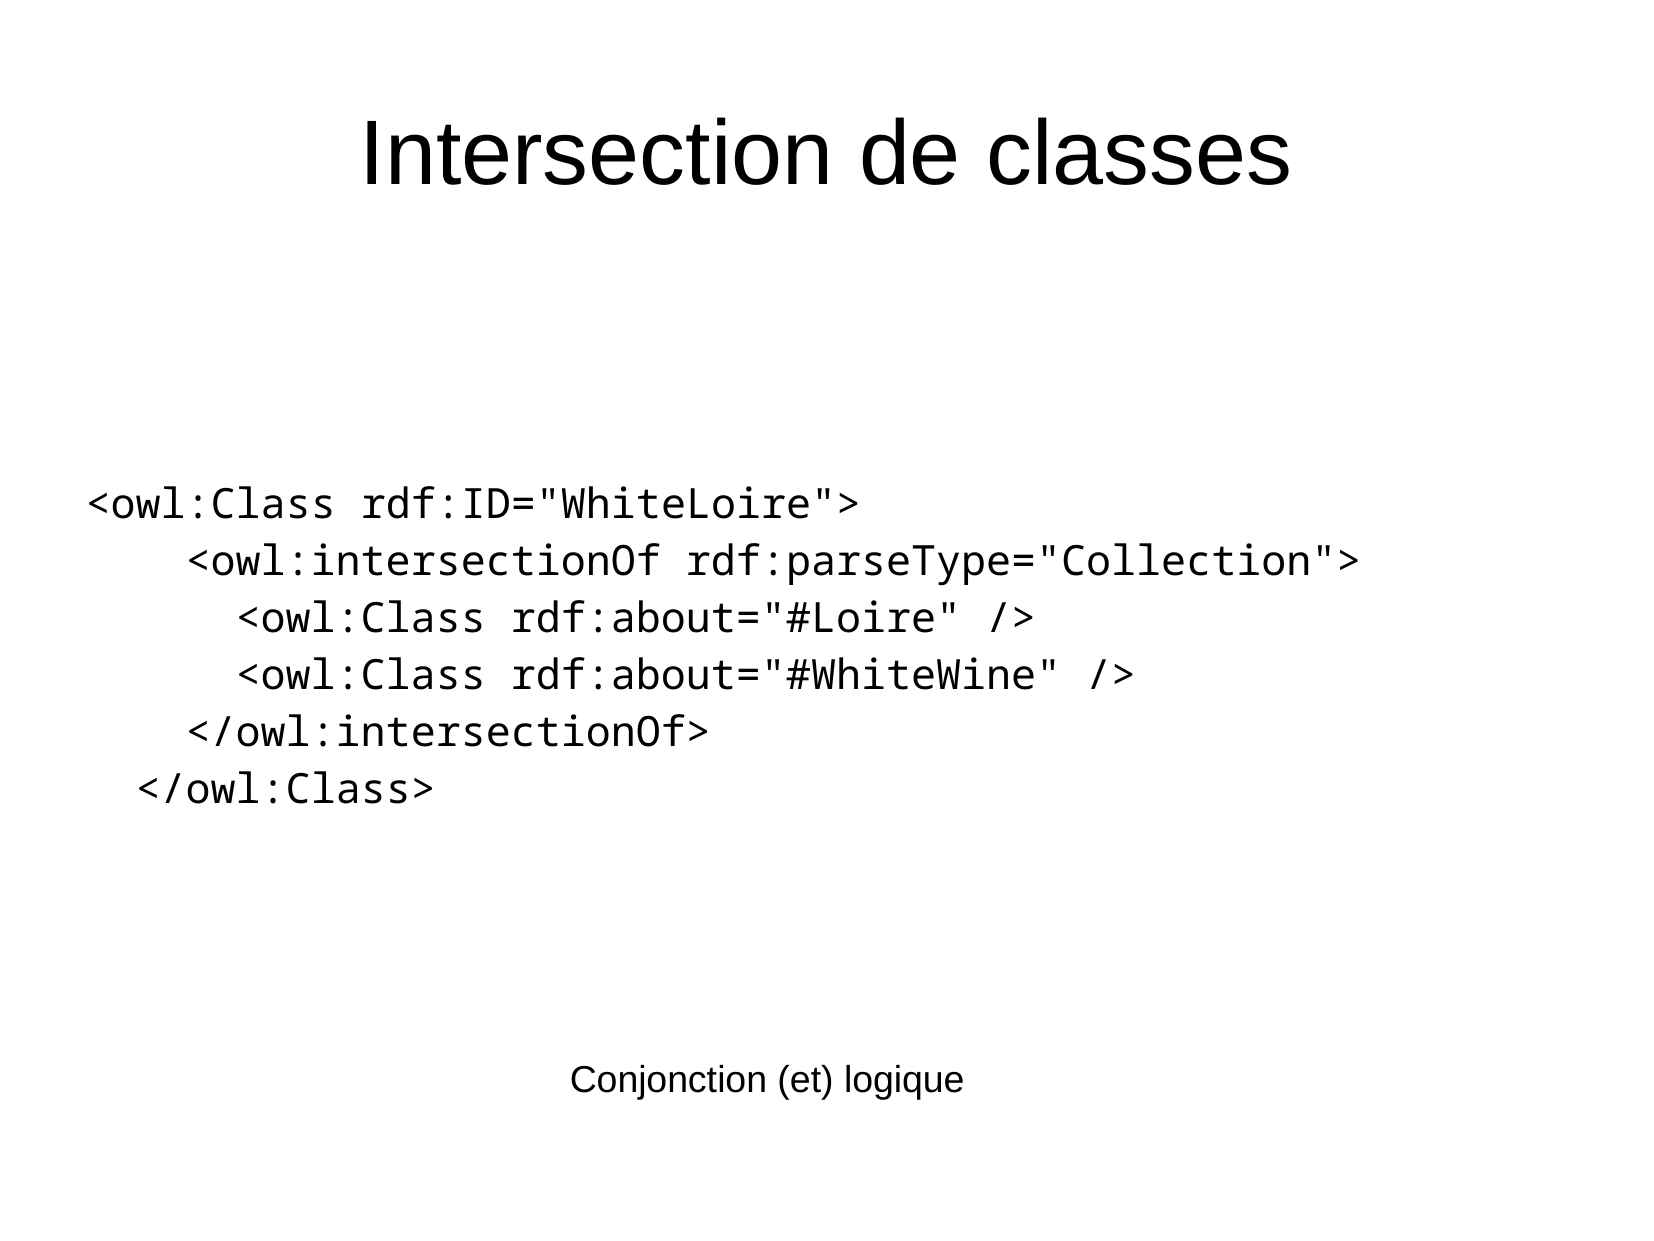

# Intersection de classes
<owl:Class rdf:ID="WhiteLoire">
 <owl:intersectionOf rdf:parseType="Collection">
 <owl:Class rdf:about="#Loire" />
 <owl:Class rdf:about="#WhiteWine" />
 </owl:intersectionOf>
 </owl:Class>
Conjonction (et) logique